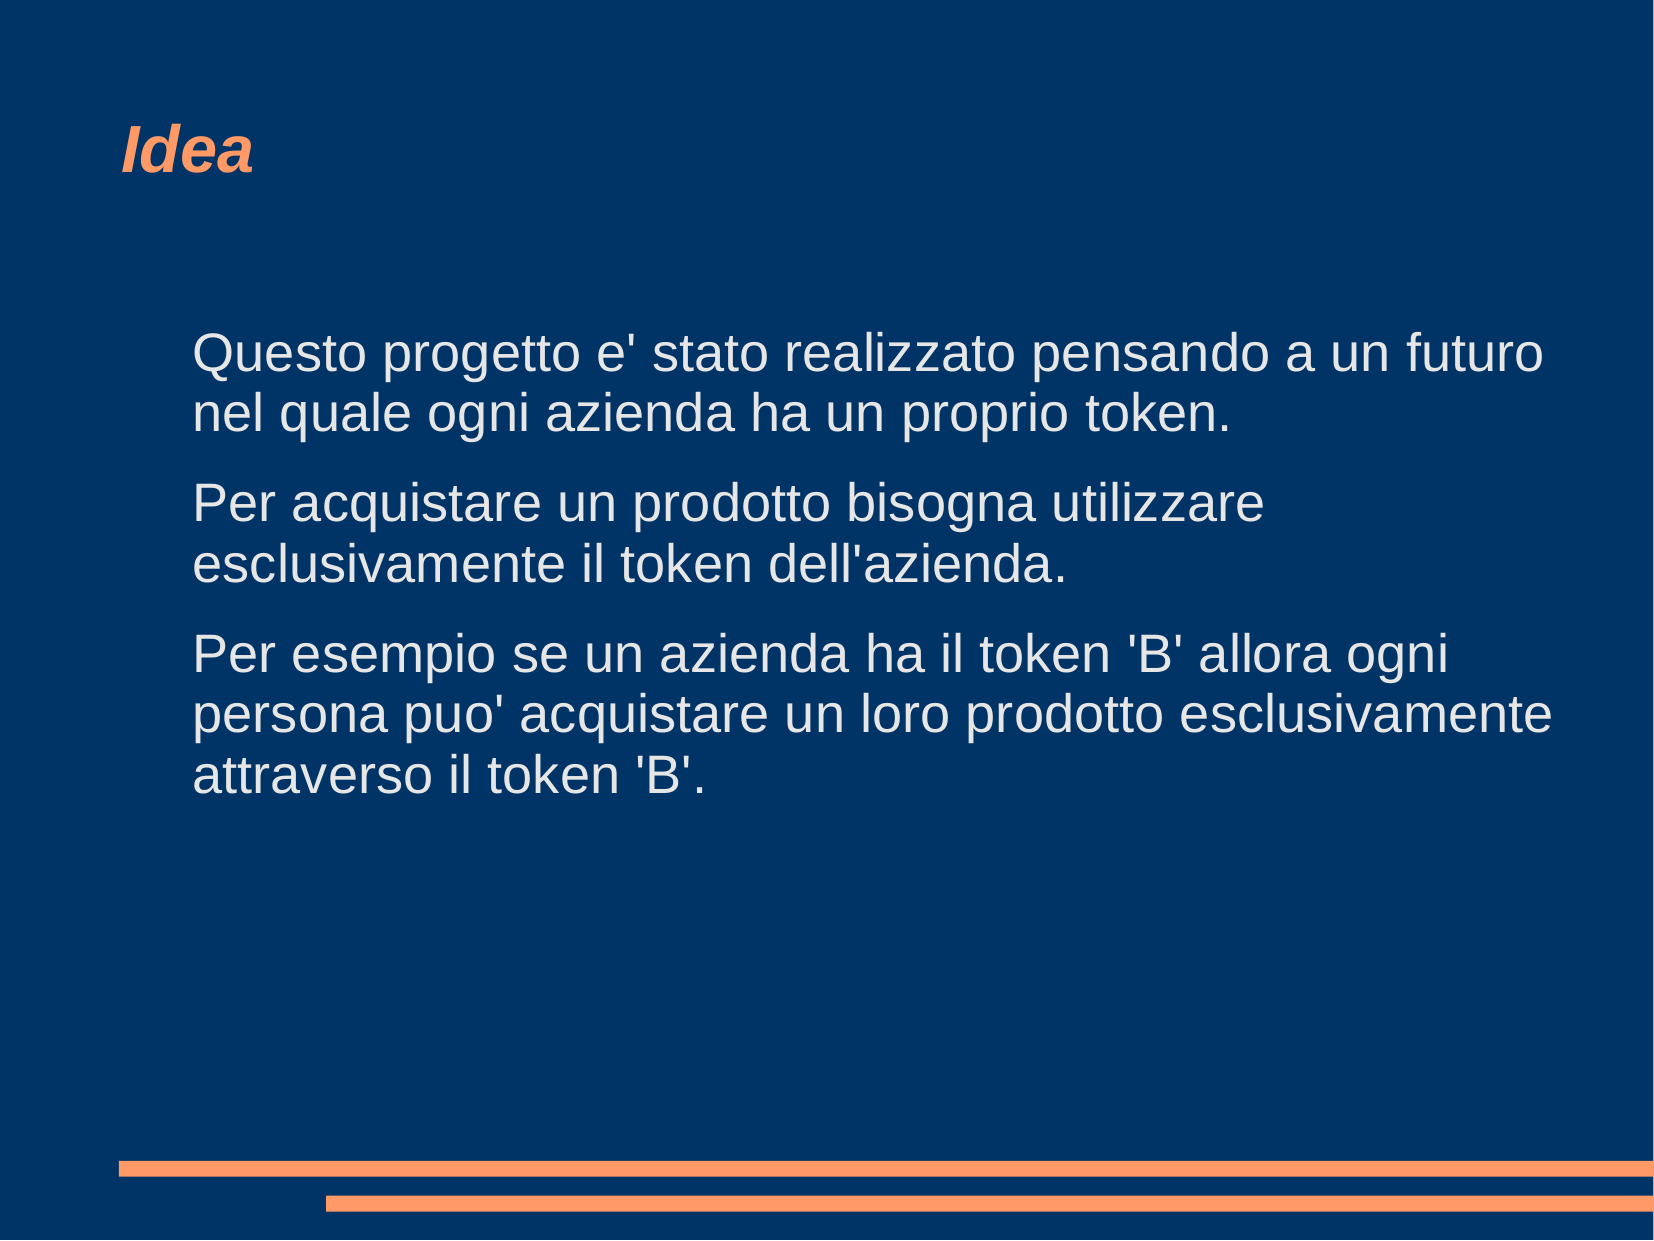

# Idea
Questo progetto e' stato realizzato pensando a un futuro nel quale ogni azienda ha un proprio token.
Per acquistare un prodotto bisogna utilizzare esclusivamente il token dell'azienda.
Per esempio se un azienda ha il token 'B' allora ogni persona puo' acquistare un loro prodotto esclusivamente attraverso il token 'B'.